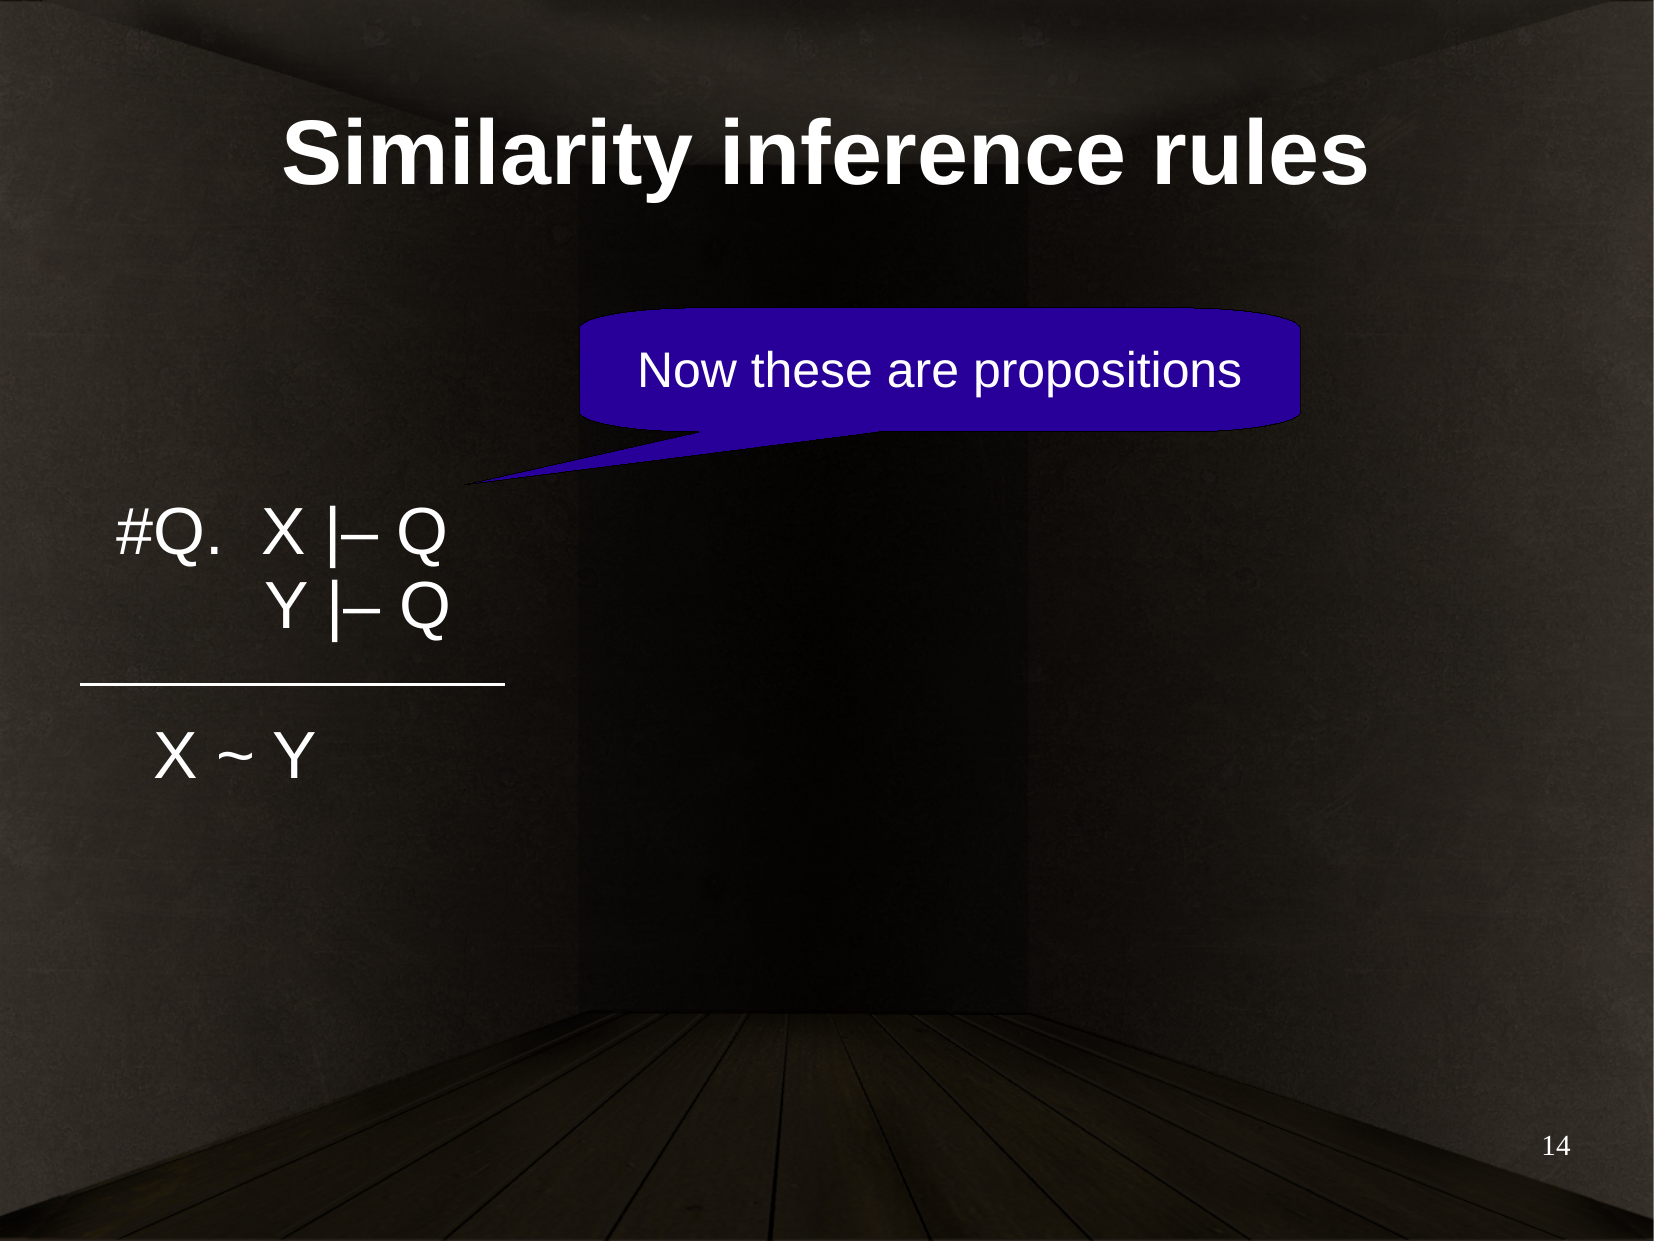

# Similarity inference rules
Now these are propositions
 #Q. X |– Q
 Y |– Q
 X ~ Y
14